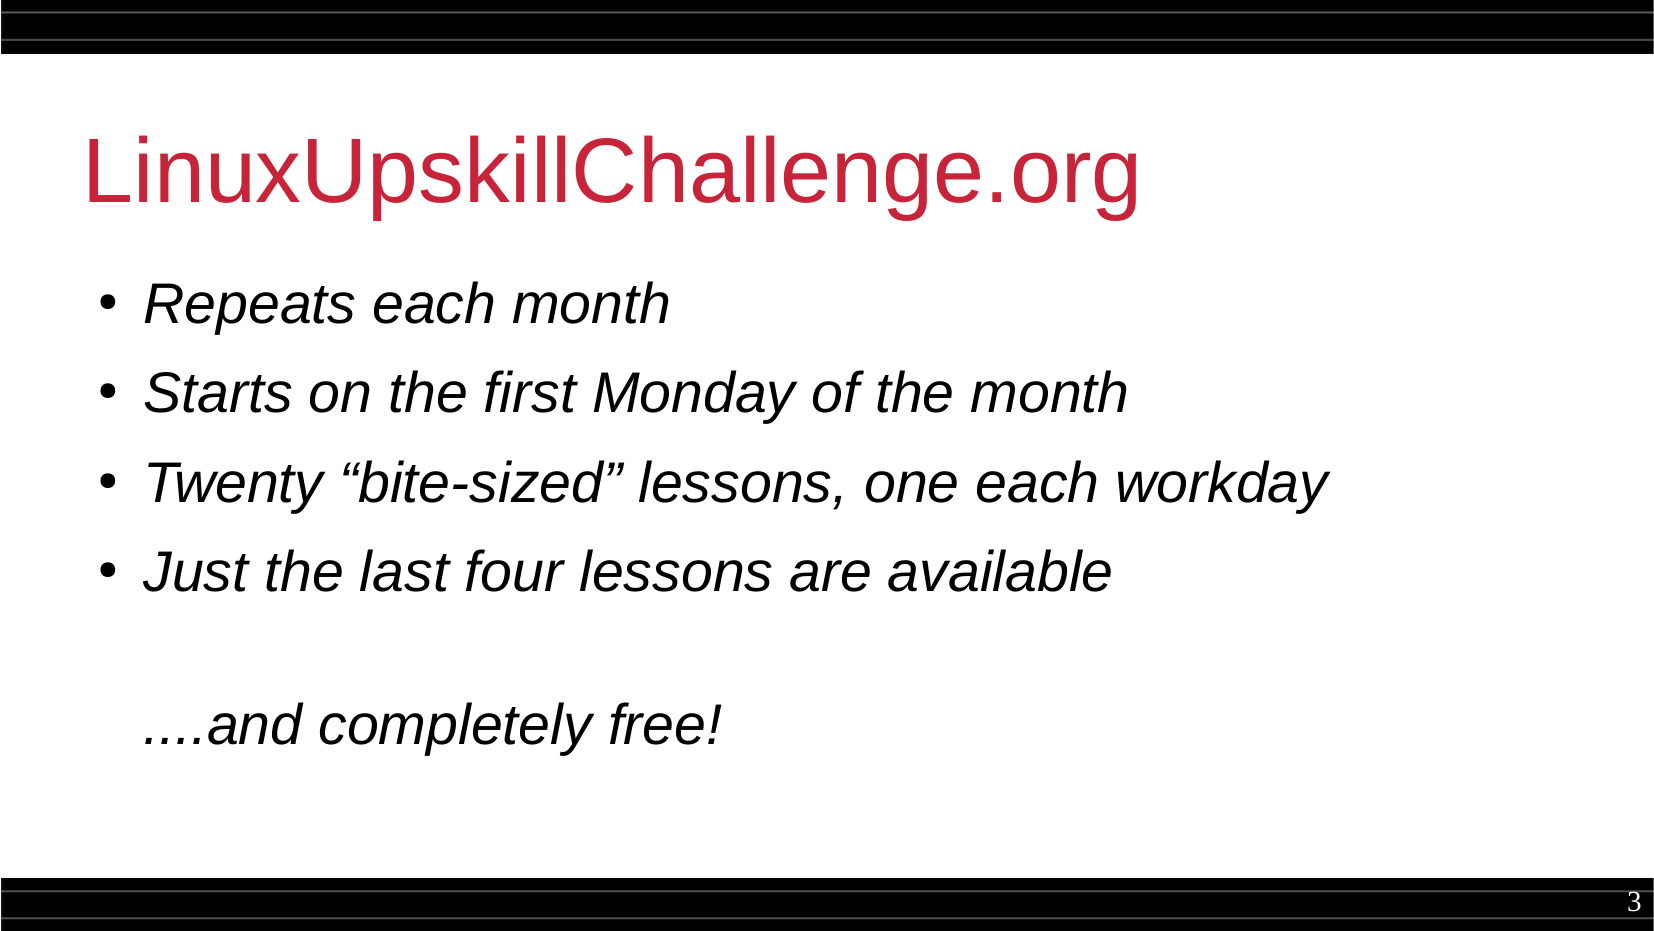

# LinuxUpskillChallenge.org
Repeats each month
Starts on the first Monday of the month
Twenty “bite-sized” lessons, one each workday
Just the last four lessons are available
....and completely free!